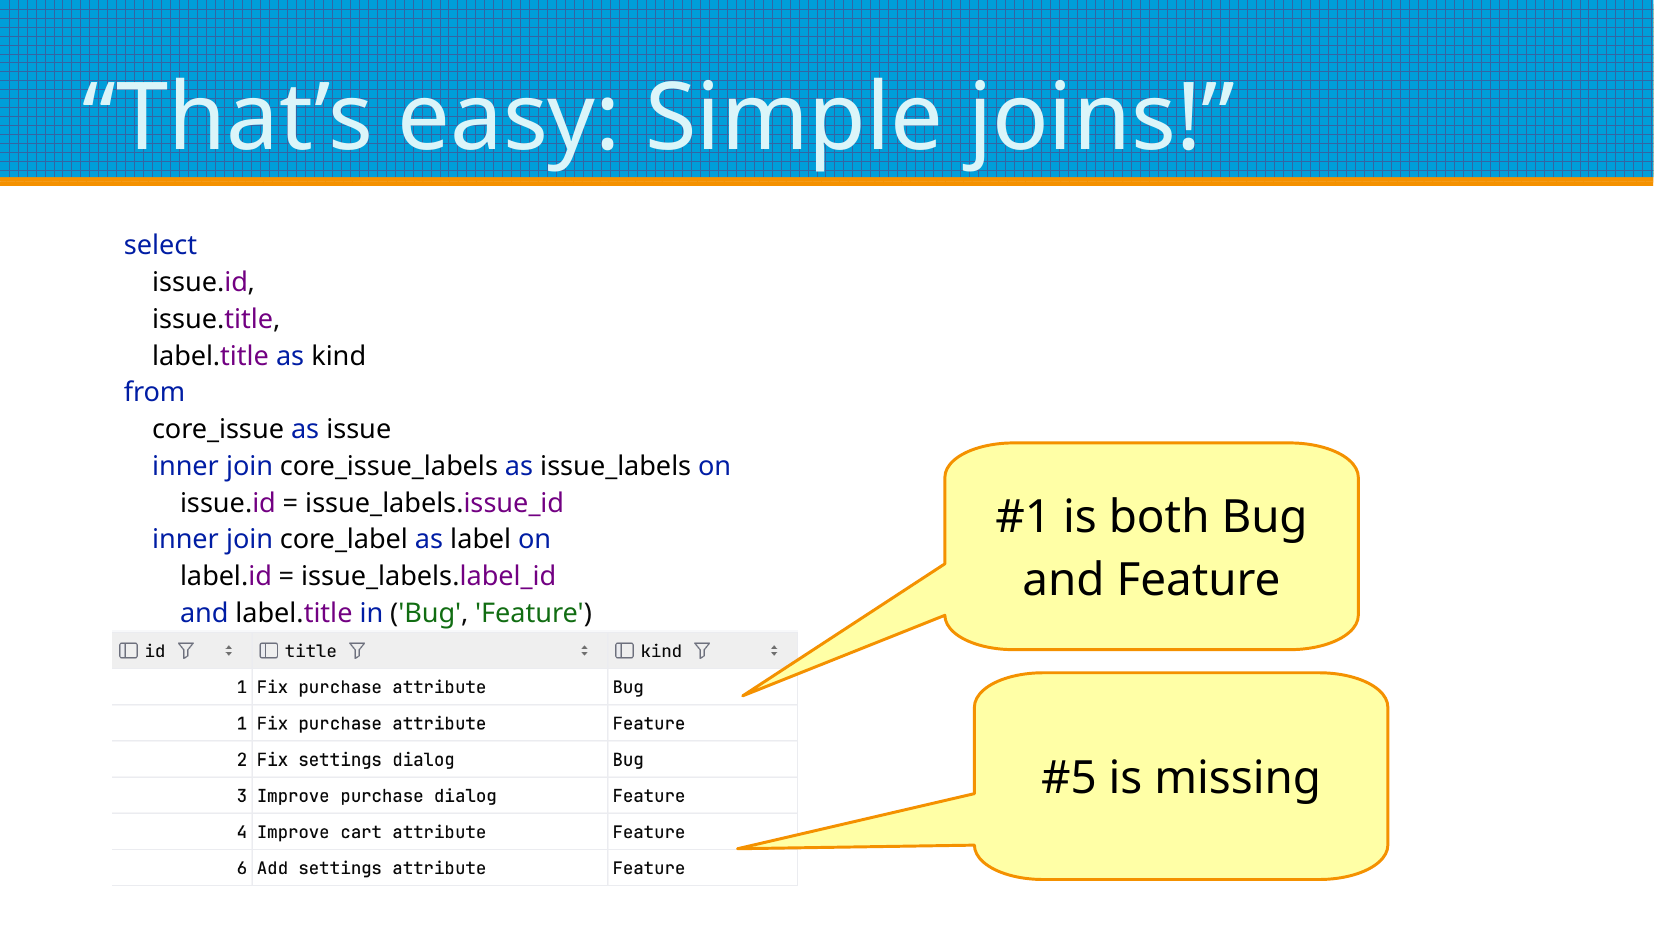

# “That’s easy: Simple joins!”
select
 issue.id,
 issue.title,
 label.title as kind
from
 core_issue as issue
 inner join core_issue_labels as issue_labels on
 issue.id = issue_labels.issue_id
 inner join core_label as label on
 label.id = issue_labels.label_id
 and label.title in ('Bug', 'Feature')
#1 is both Bug and Feature
#5 is missing